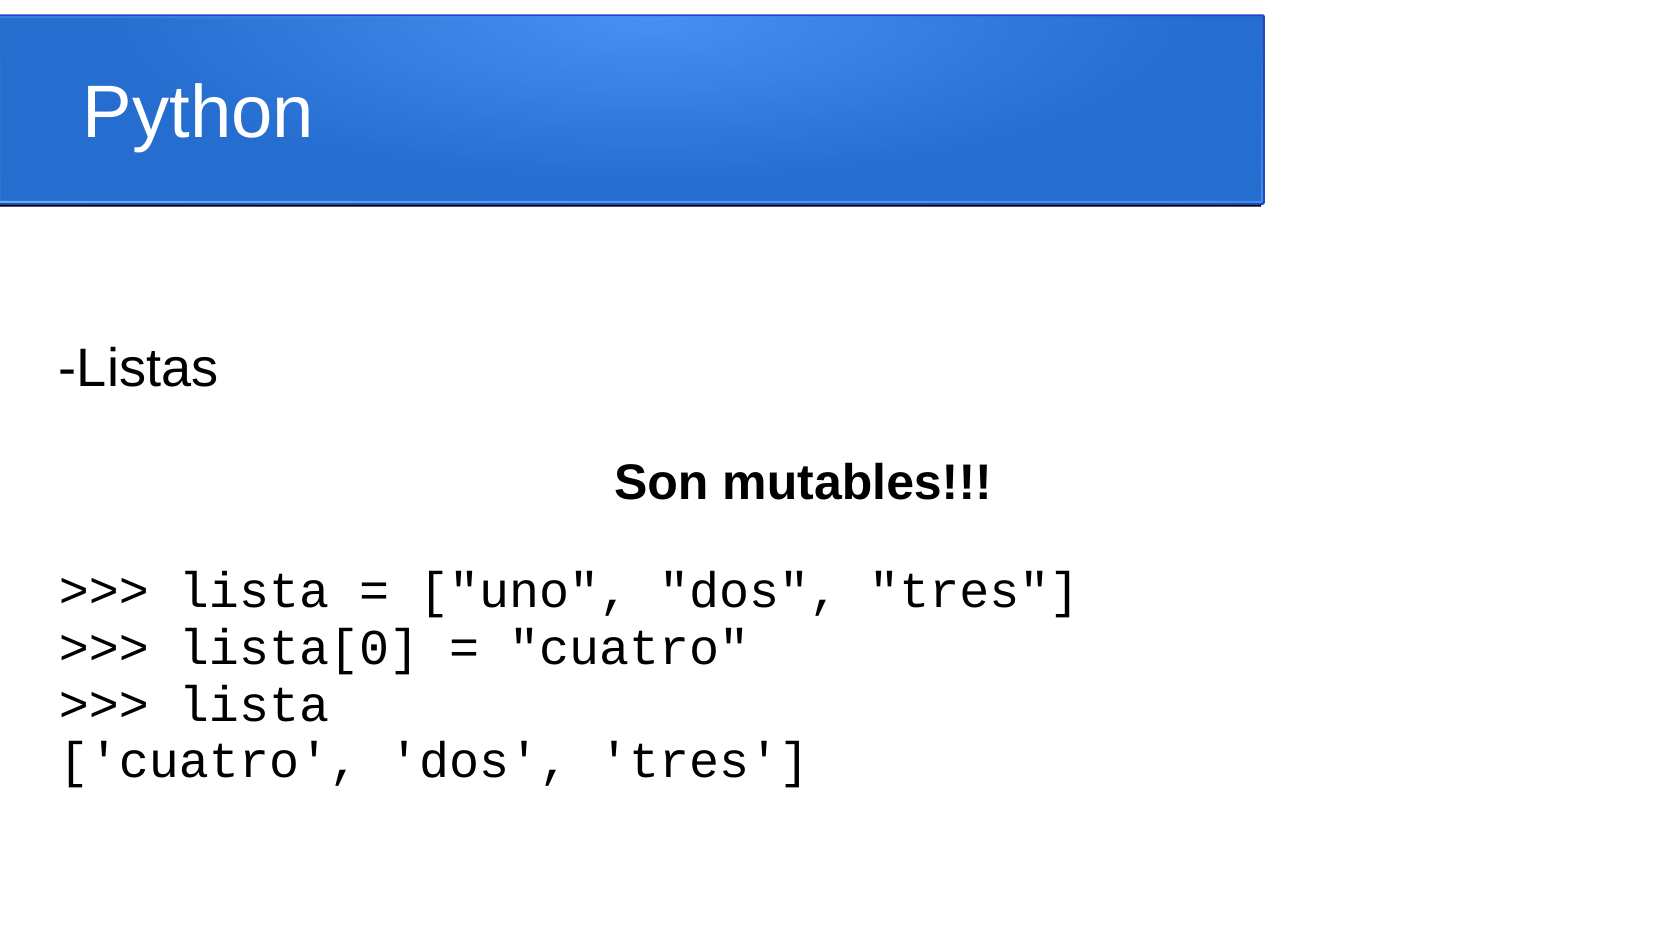

# Python
-Listas
Son mutables!!!
>>> lista = ["uno", "dos", "tres"]
>>> lista[0] = "cuatro"
>>> lista
['cuatro', 'dos', 'tres']